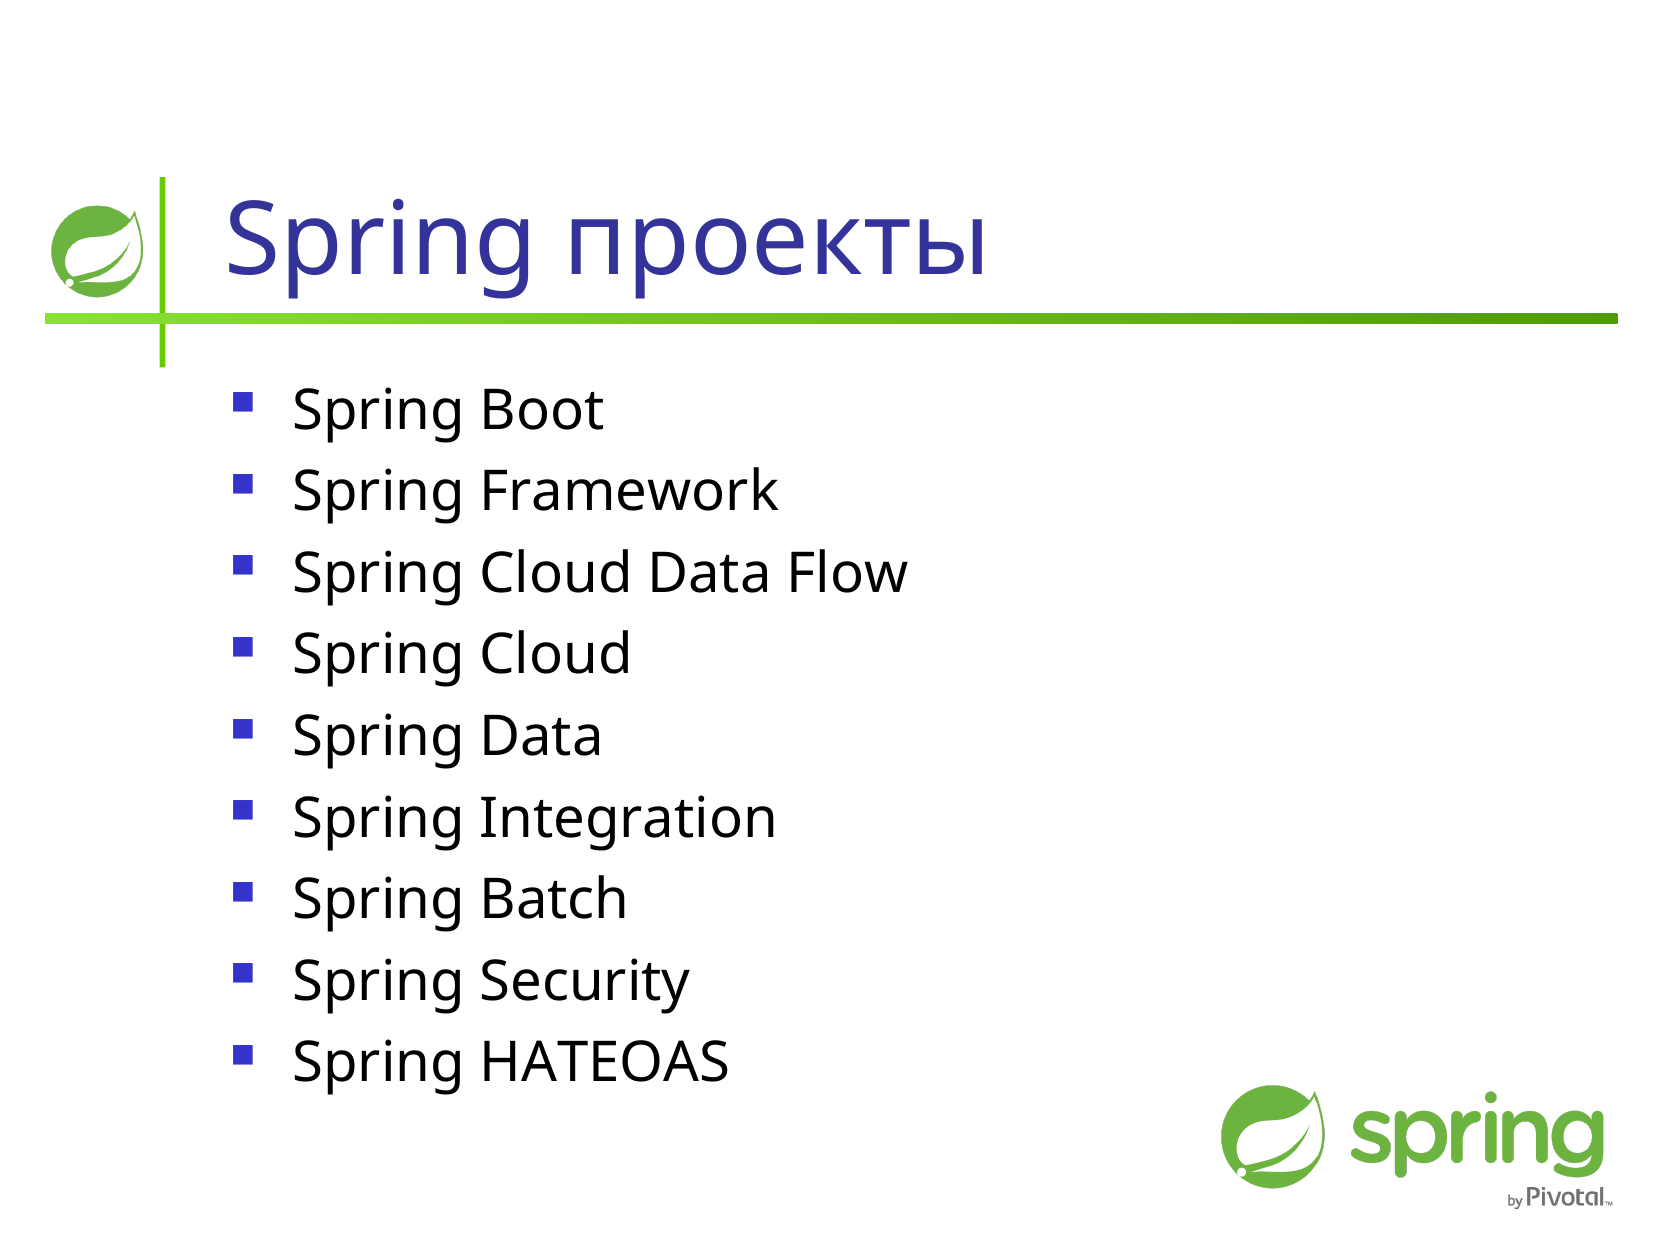

# Spring проекты
Spring Boot
Spring Framework
Spring Cloud Data Flow
Spring Cloud
Spring Data
Spring Integration
Spring Batch
Spring Security
Spring HATEOAS